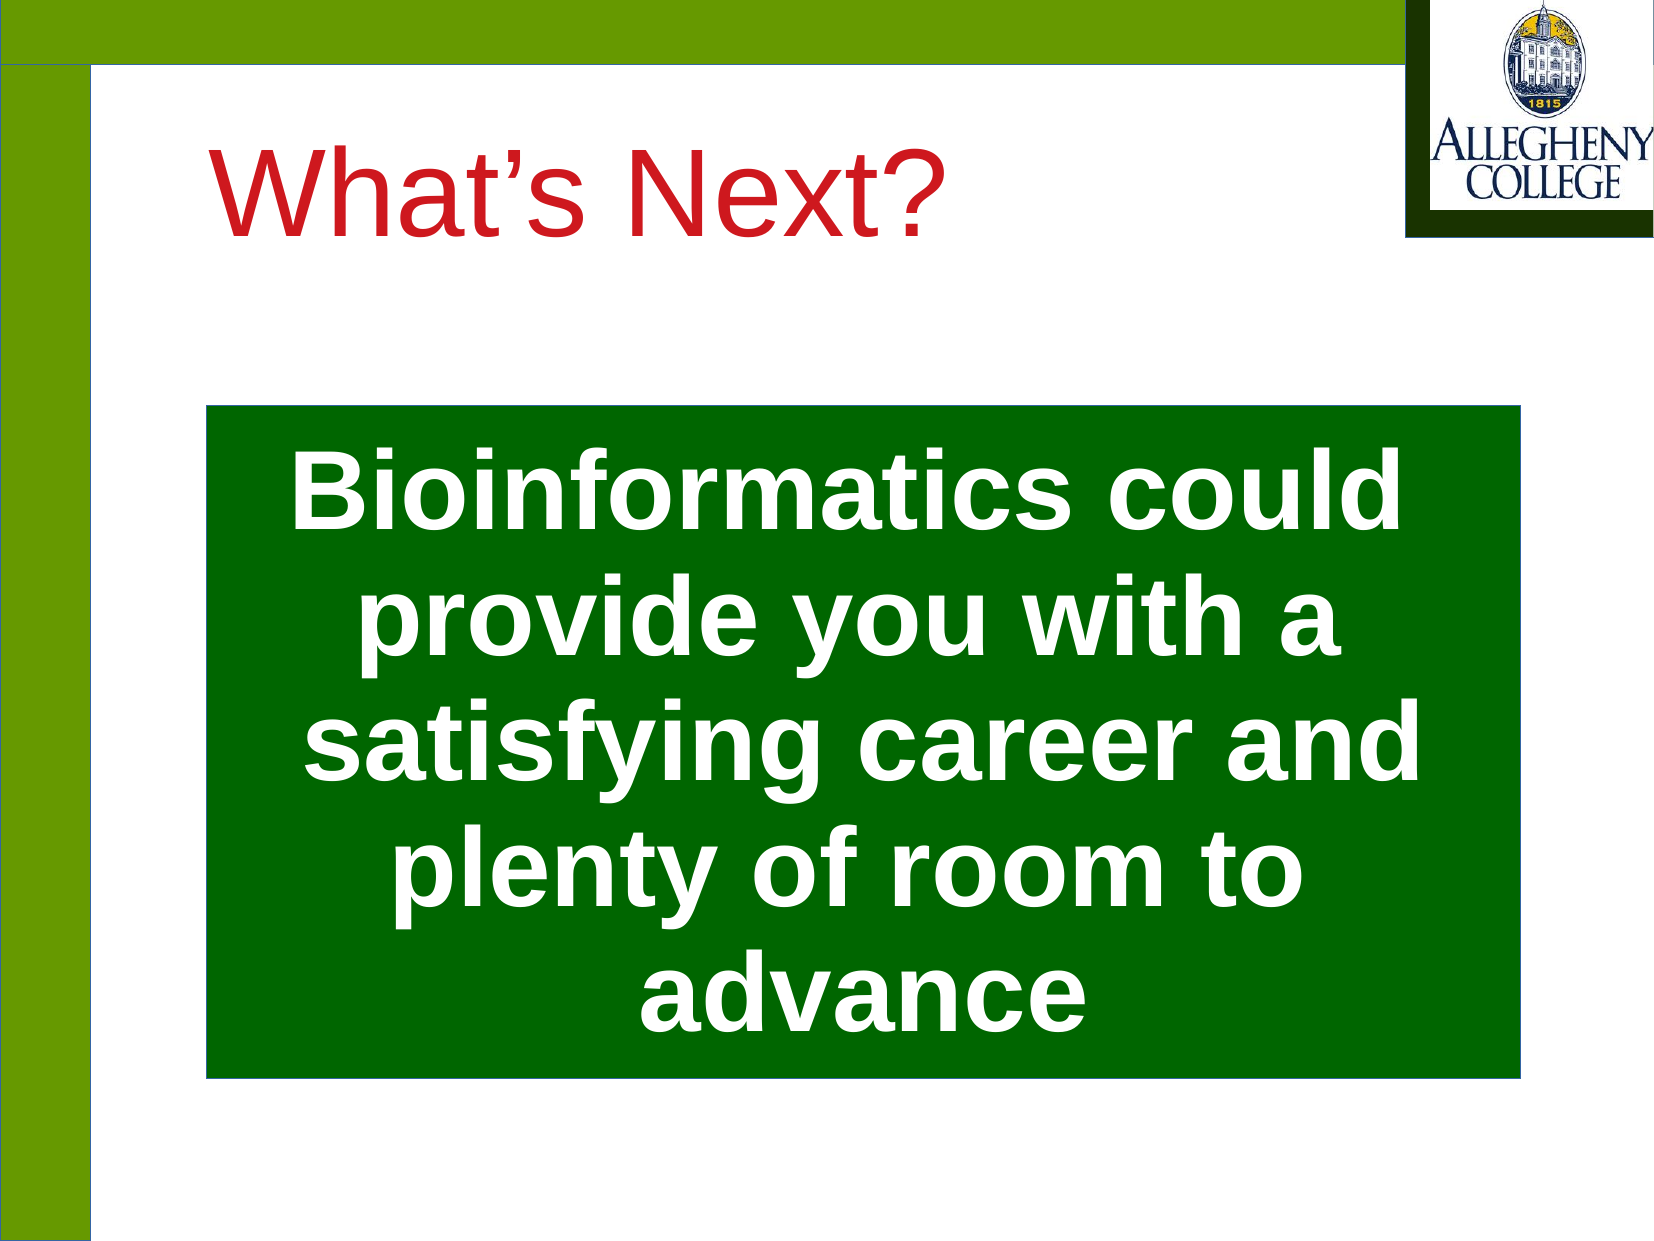

What’s Next?
Bioinformatics could
provide you with a
satisfying career and
plenty of room to
advance